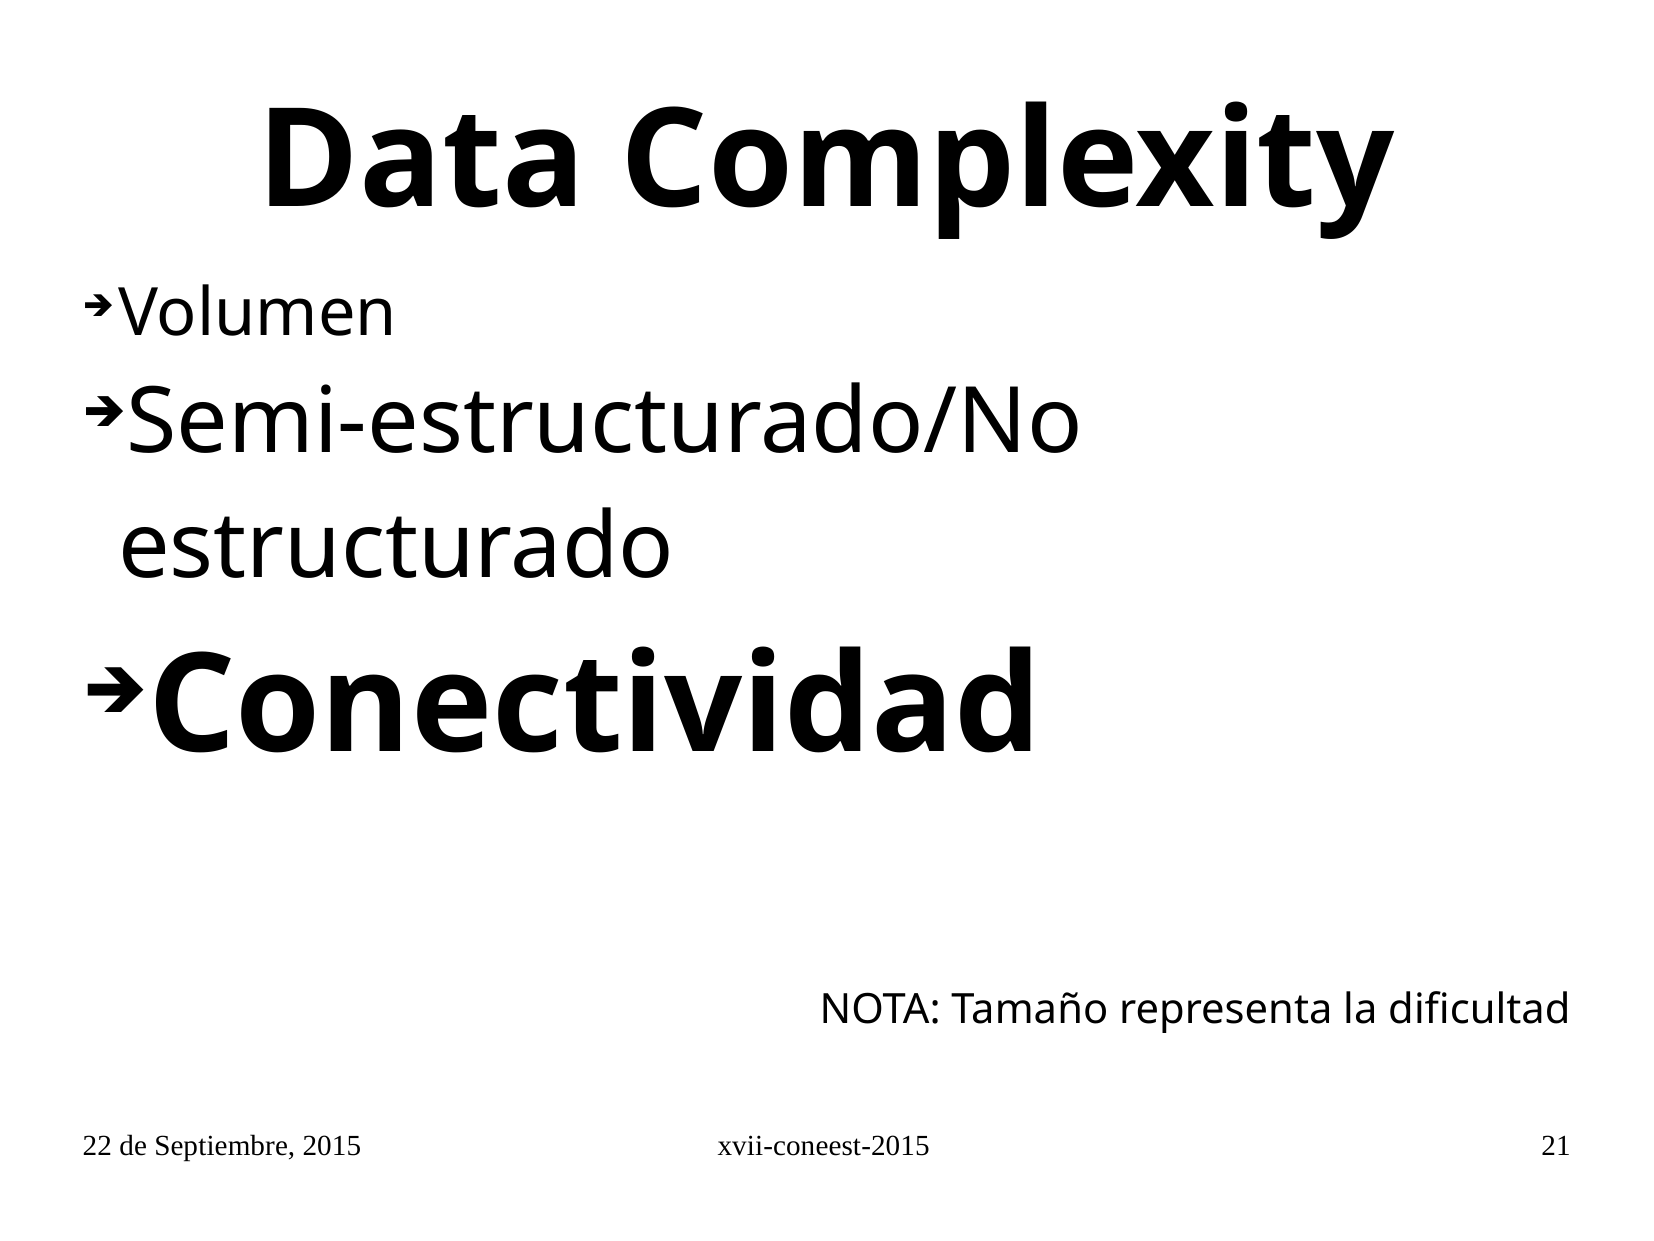

# Data Complexity
Volumen
Semi-estructurado/No estructurado
Conectividad
NOTA: Tamaño representa la dificultad
22 de Septiembre, 2015
xvii-coneest-2015
21